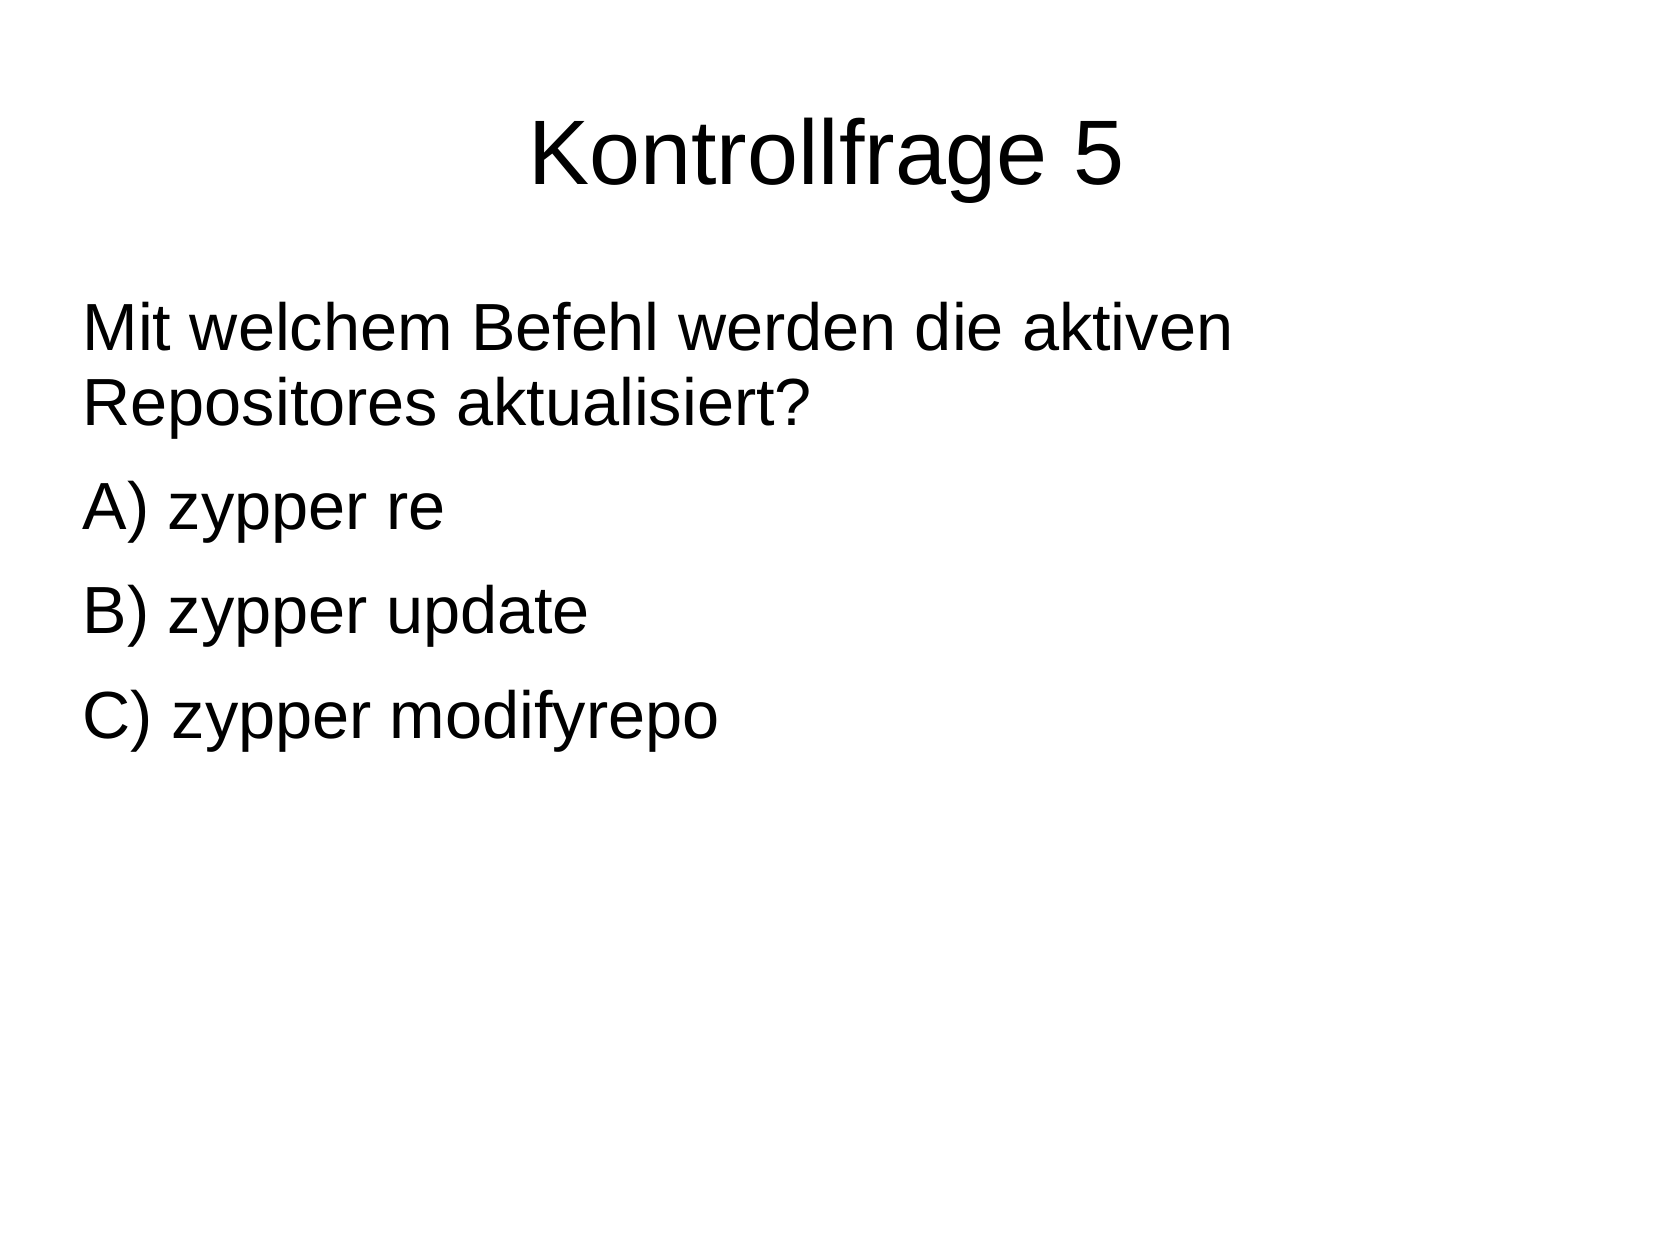

# Kontrollfrage 5
Mit welchem Befehl werden die aktiven Repositores aktualisiert?
A) zypper re
B) zypper update
C) zypper modifyrepo